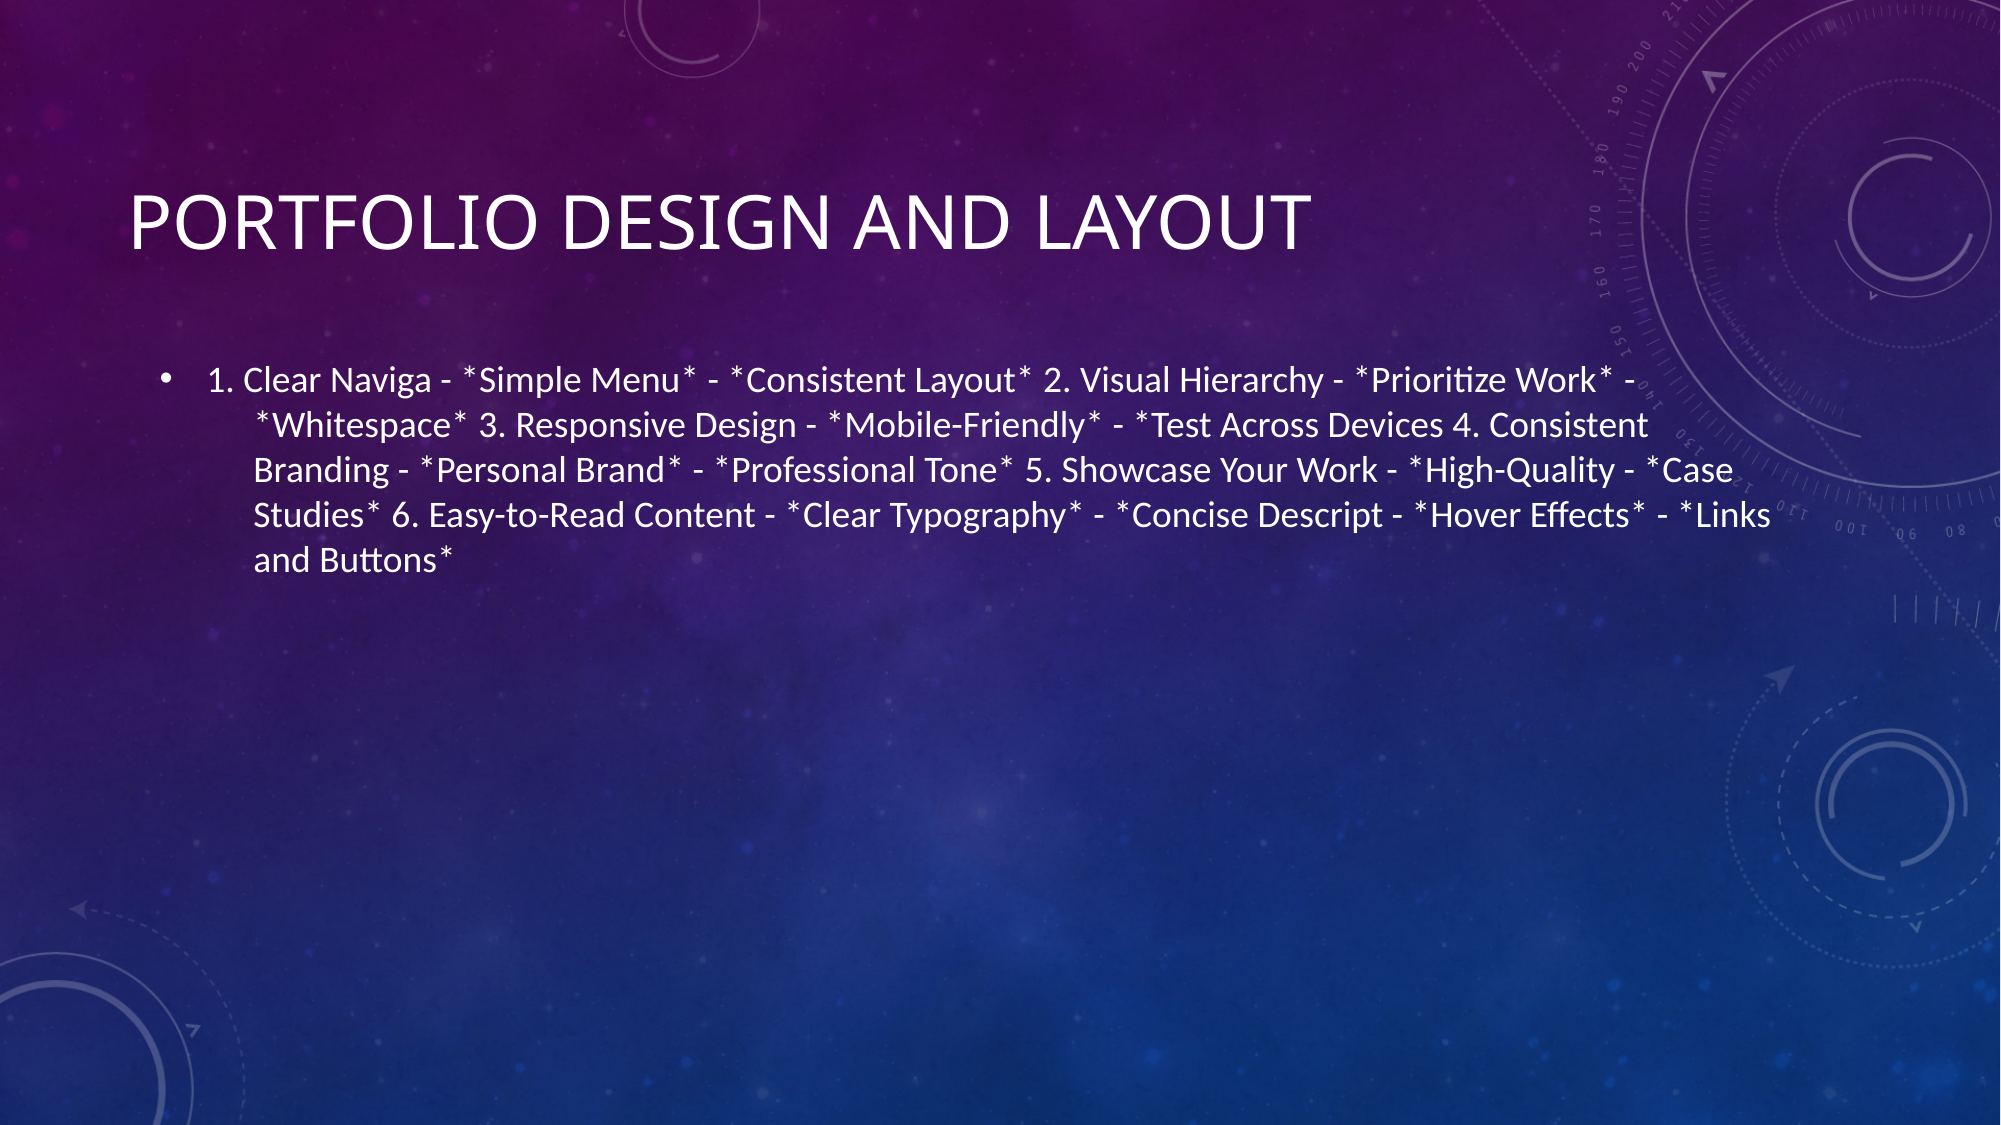

# Portfolio design and Layout
1. Clear Naviga - *Simple Menu* - *Consistent Layout* 2. Visual Hierarchy - *Prioritize Work* - *Whitespace* 3. Responsive Design - *Mobile-Friendly* - *Test Across Devices 4. Consistent Branding - *Personal Brand* - *Professional Tone* 5. Showcase Your Work - *High-Quality - *Case Studies* 6. Easy-to-Read Content - *Clear Typography* - *Concise Descript - *Hover Effects* - *Links and Buttons*